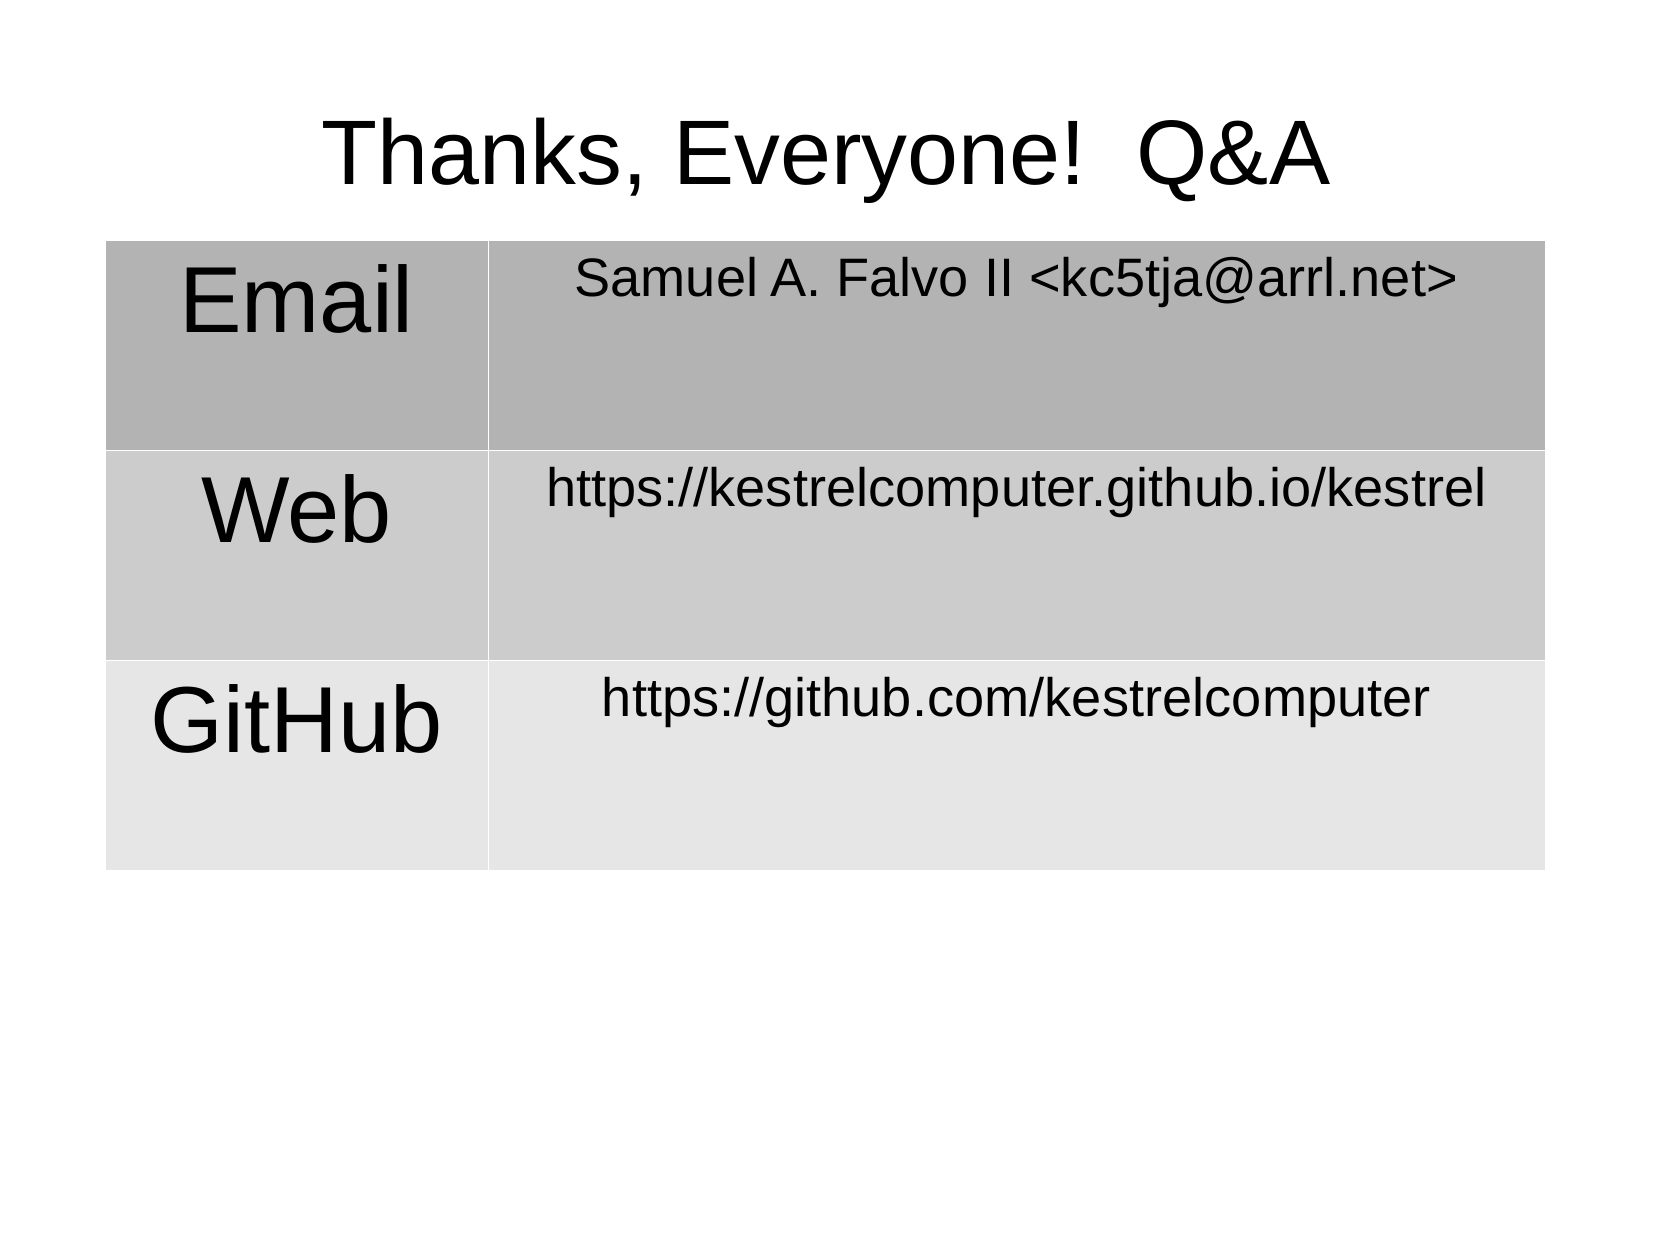

# Thanks, Everyone! Q&A
| Email | Samuel A. Falvo II <kc5tja@arrl.net> |
| --- | --- |
| Web | https://kestrelcomputer.github.io/kestrel |
| GitHub | https://github.com/kestrelcomputer |